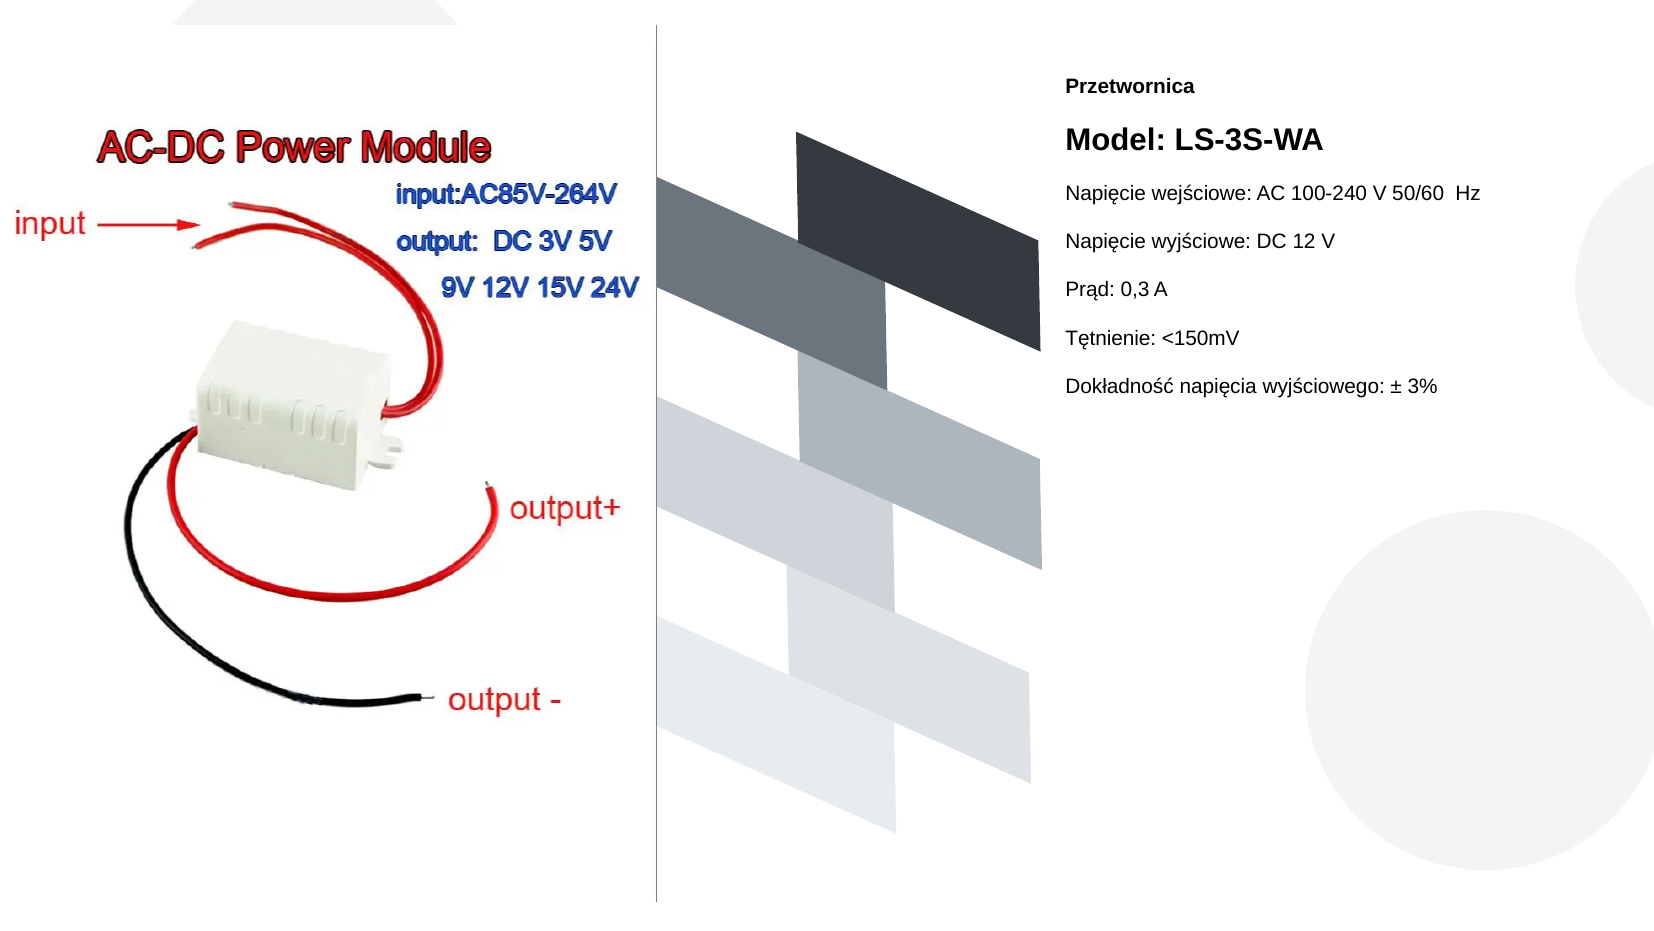

Przetwornica
Model: LS-3S-WA
Napięcie wejściowe: AC 100-240 V 50/60 Hz
Napięcie wyjściowe: DC 12 V
Prąd: 0,3 A
Tętnienie: <150mV
Dokładność napięcia wyjściowego: ± 3%